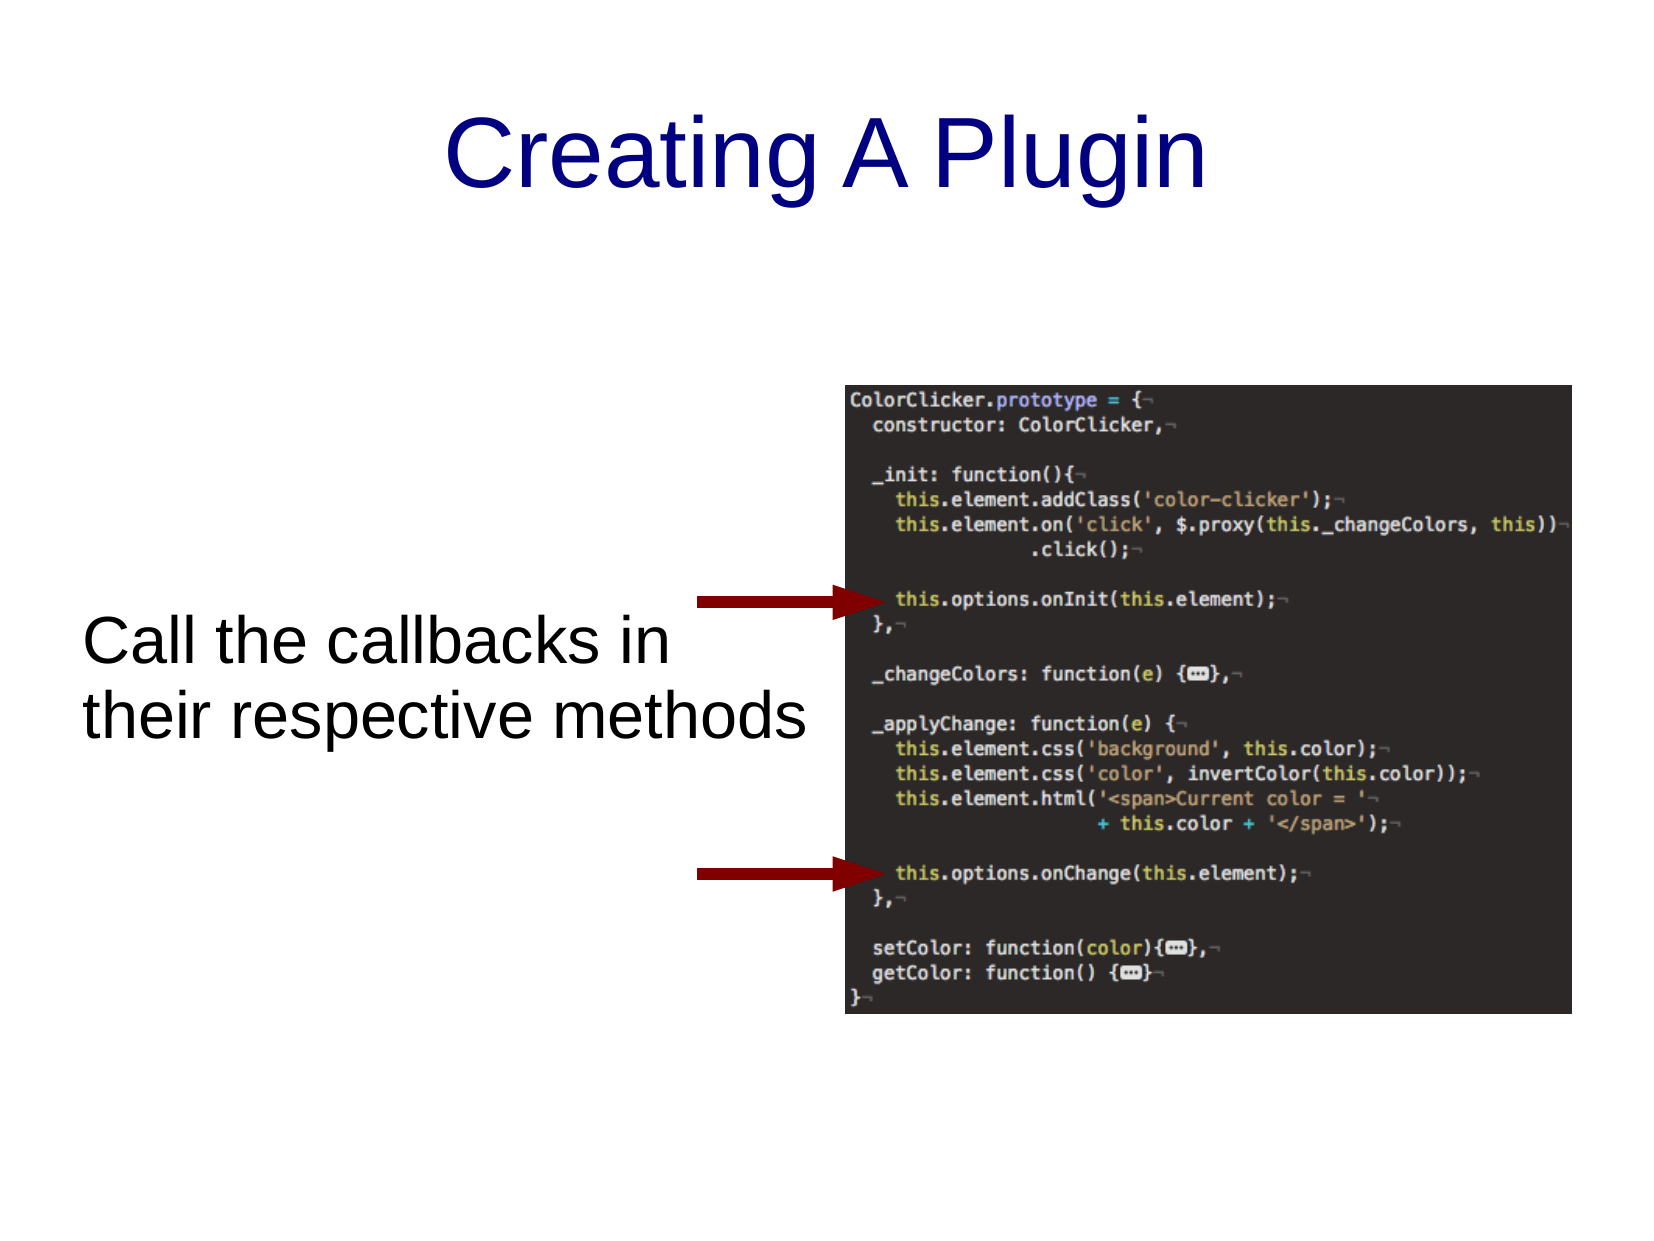

# Creating A Plugin
Call the callbacks in their respective methods